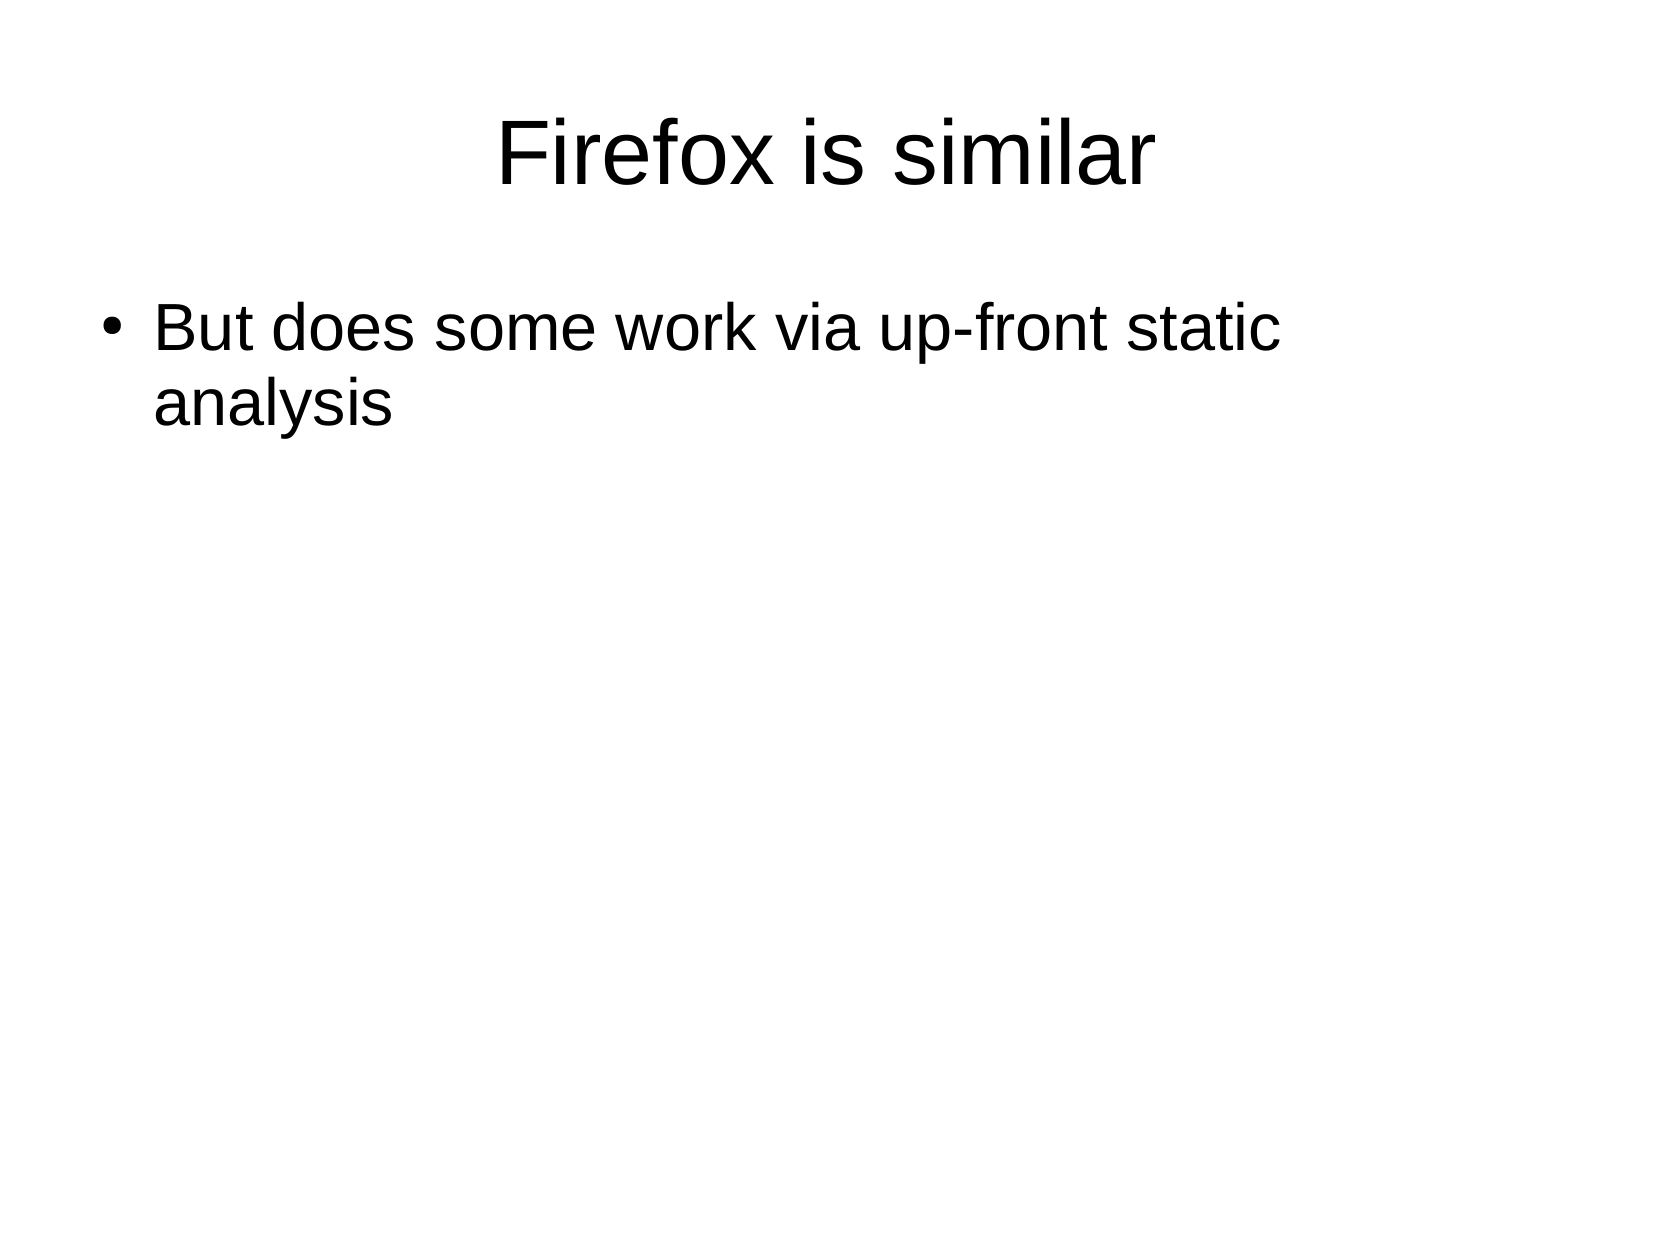

# Firefox is similar
But does some work via up-front static analysis